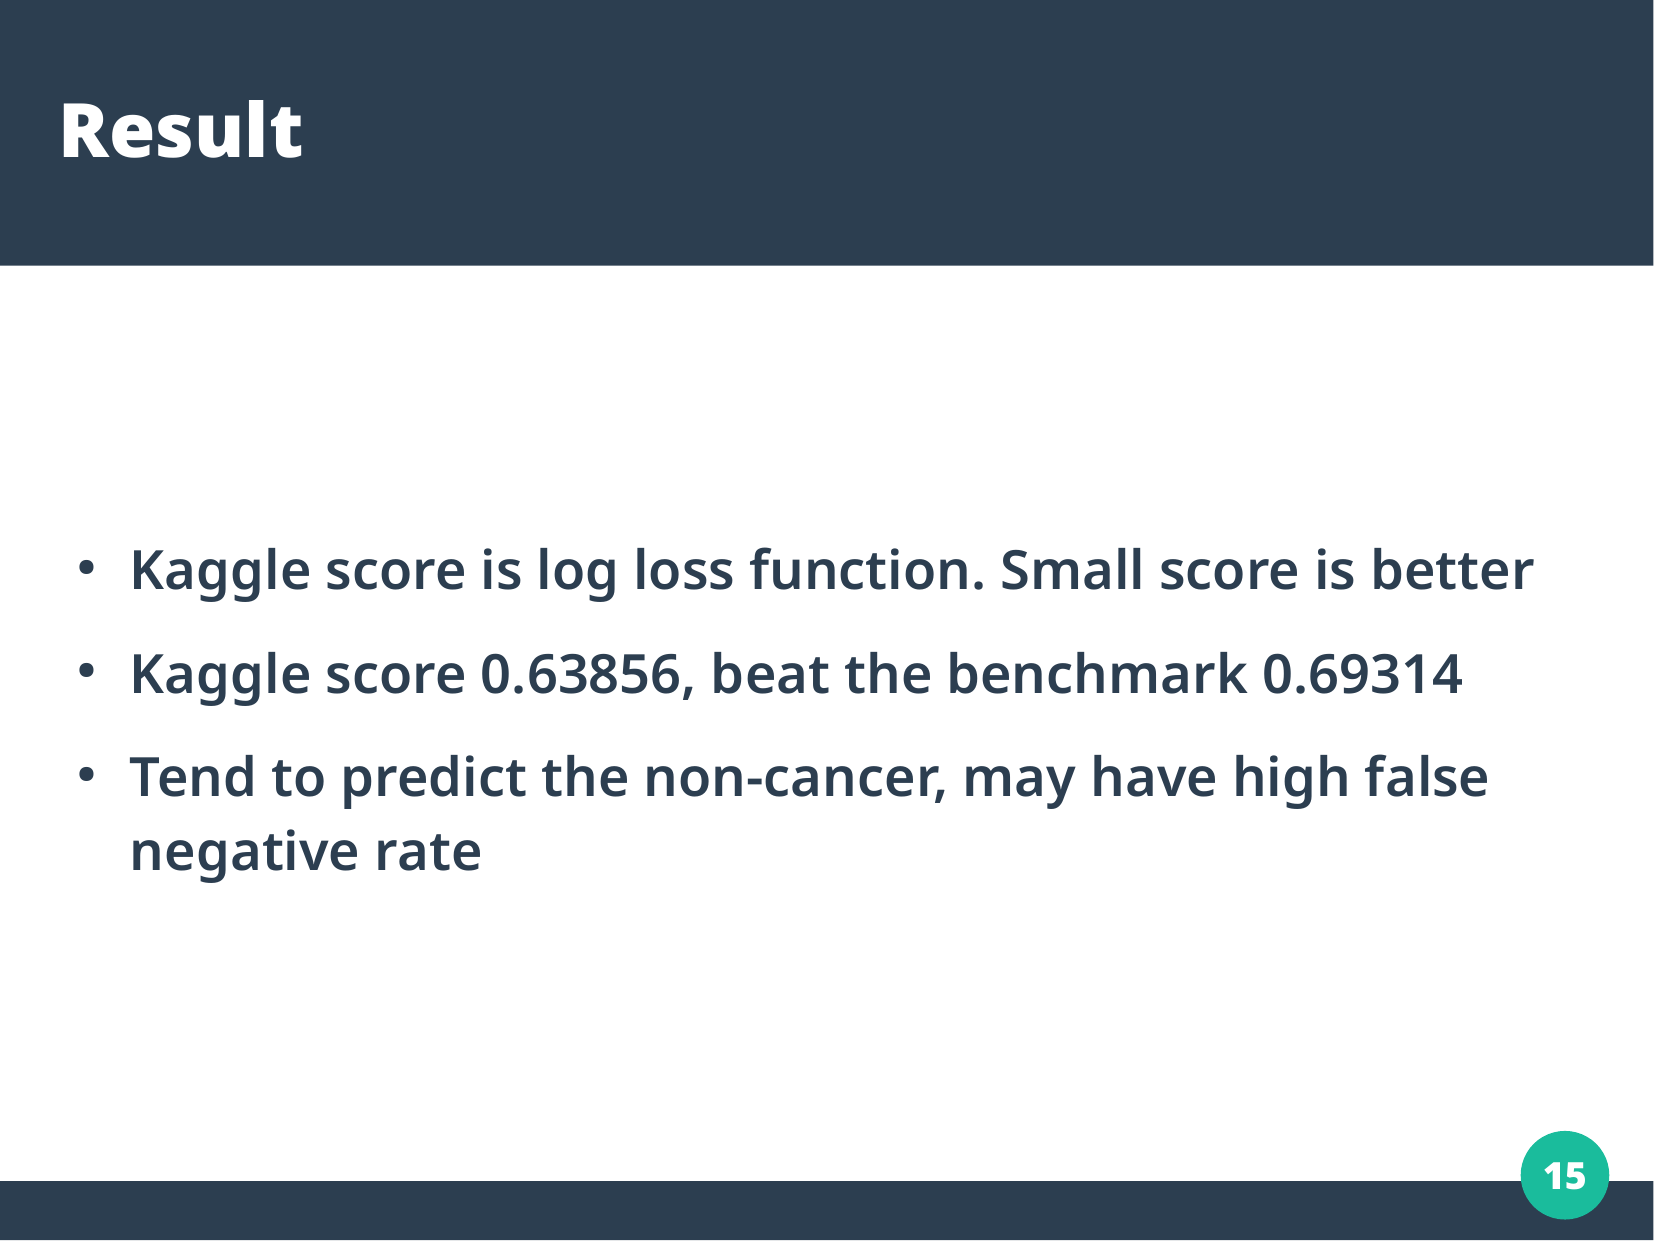

# Result
Kaggle score is log loss function. Small score is better
Kaggle score 0.63856, beat the benchmark 0.69314
Tend to predict the non-cancer, may have high false negative rate
15